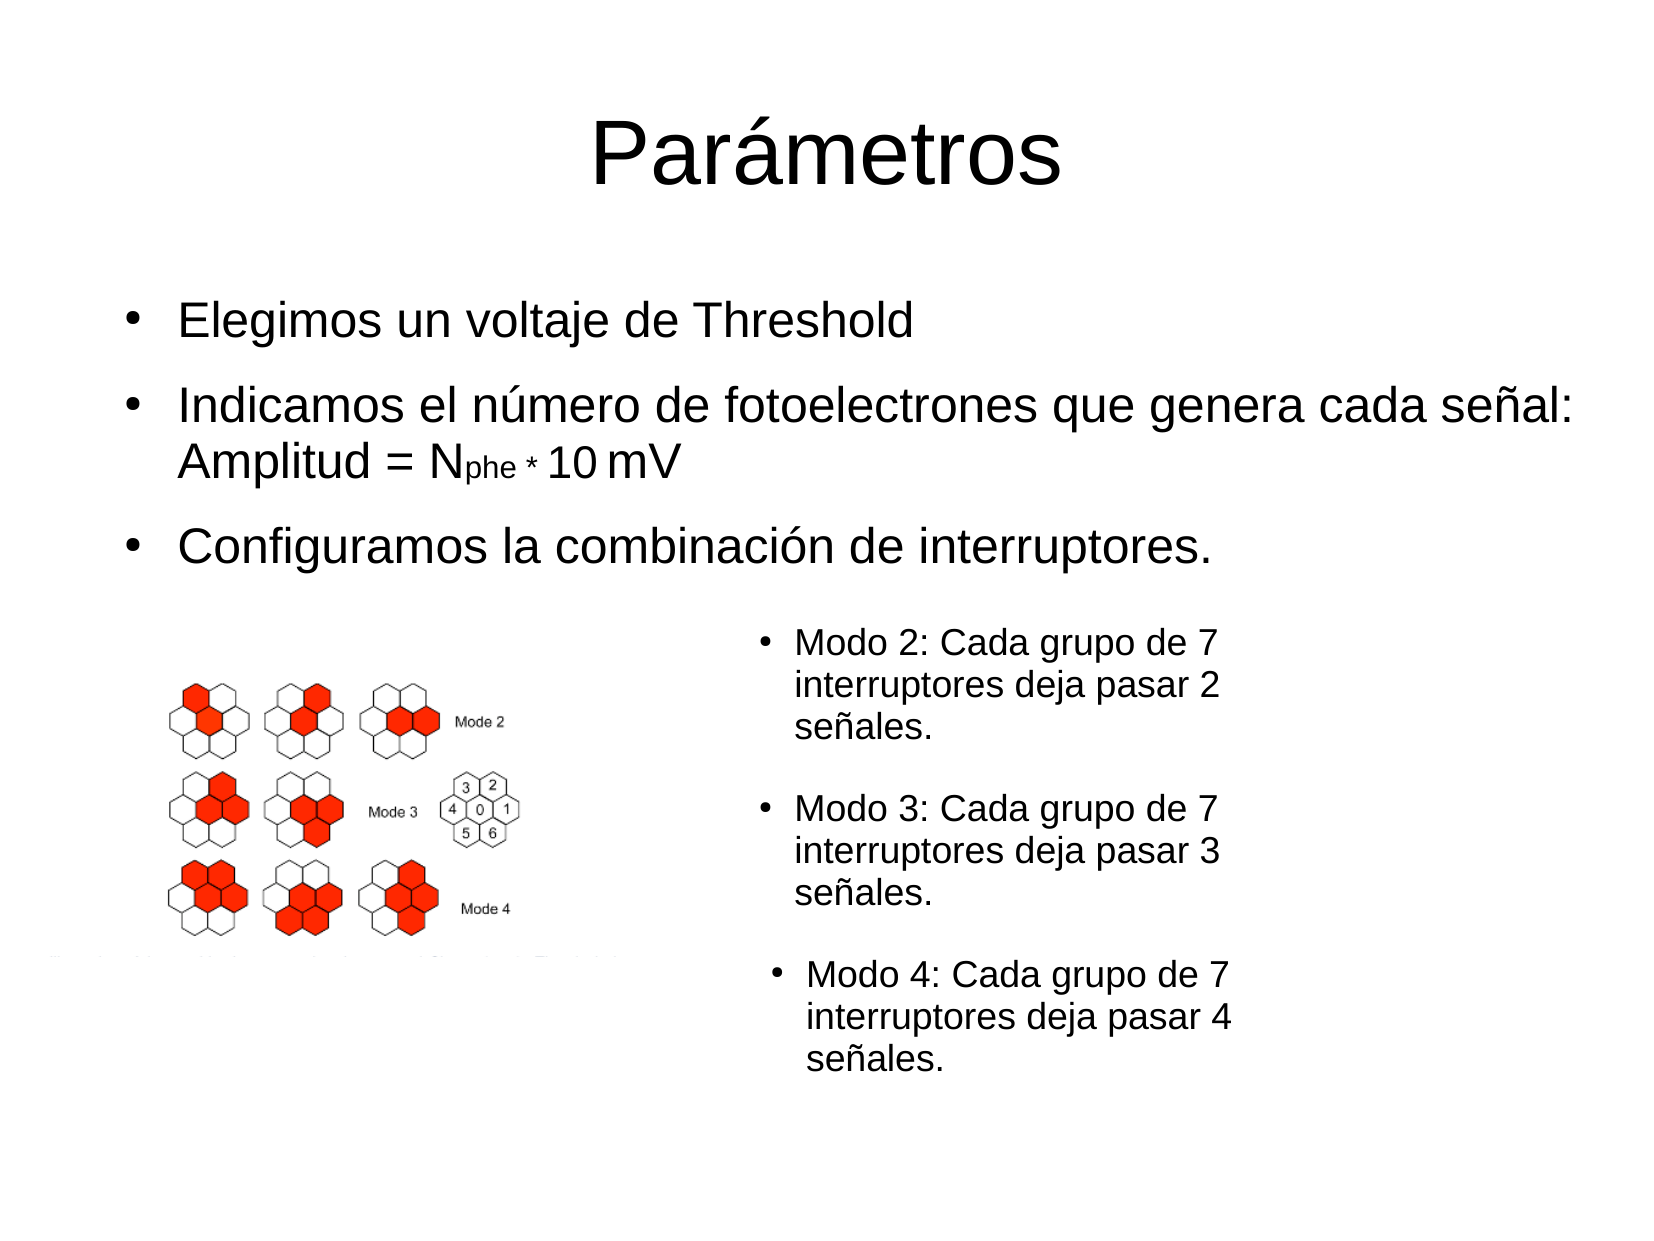

# Parámetros
Elegimos un voltaje de Threshold
Indicamos el número de fotoelectrones que genera cada señal: Amplitud = Nphe * 10 mV
Configuramos la combinación de interruptores.
Modo 2: Cada grupo de 7 interruptores deja pasar 2 señales.
Modo 3: Cada grupo de 7 interruptores deja pasar 3 señales.
Modo 4: Cada grupo de 7 interruptores deja pasar 4 señales.